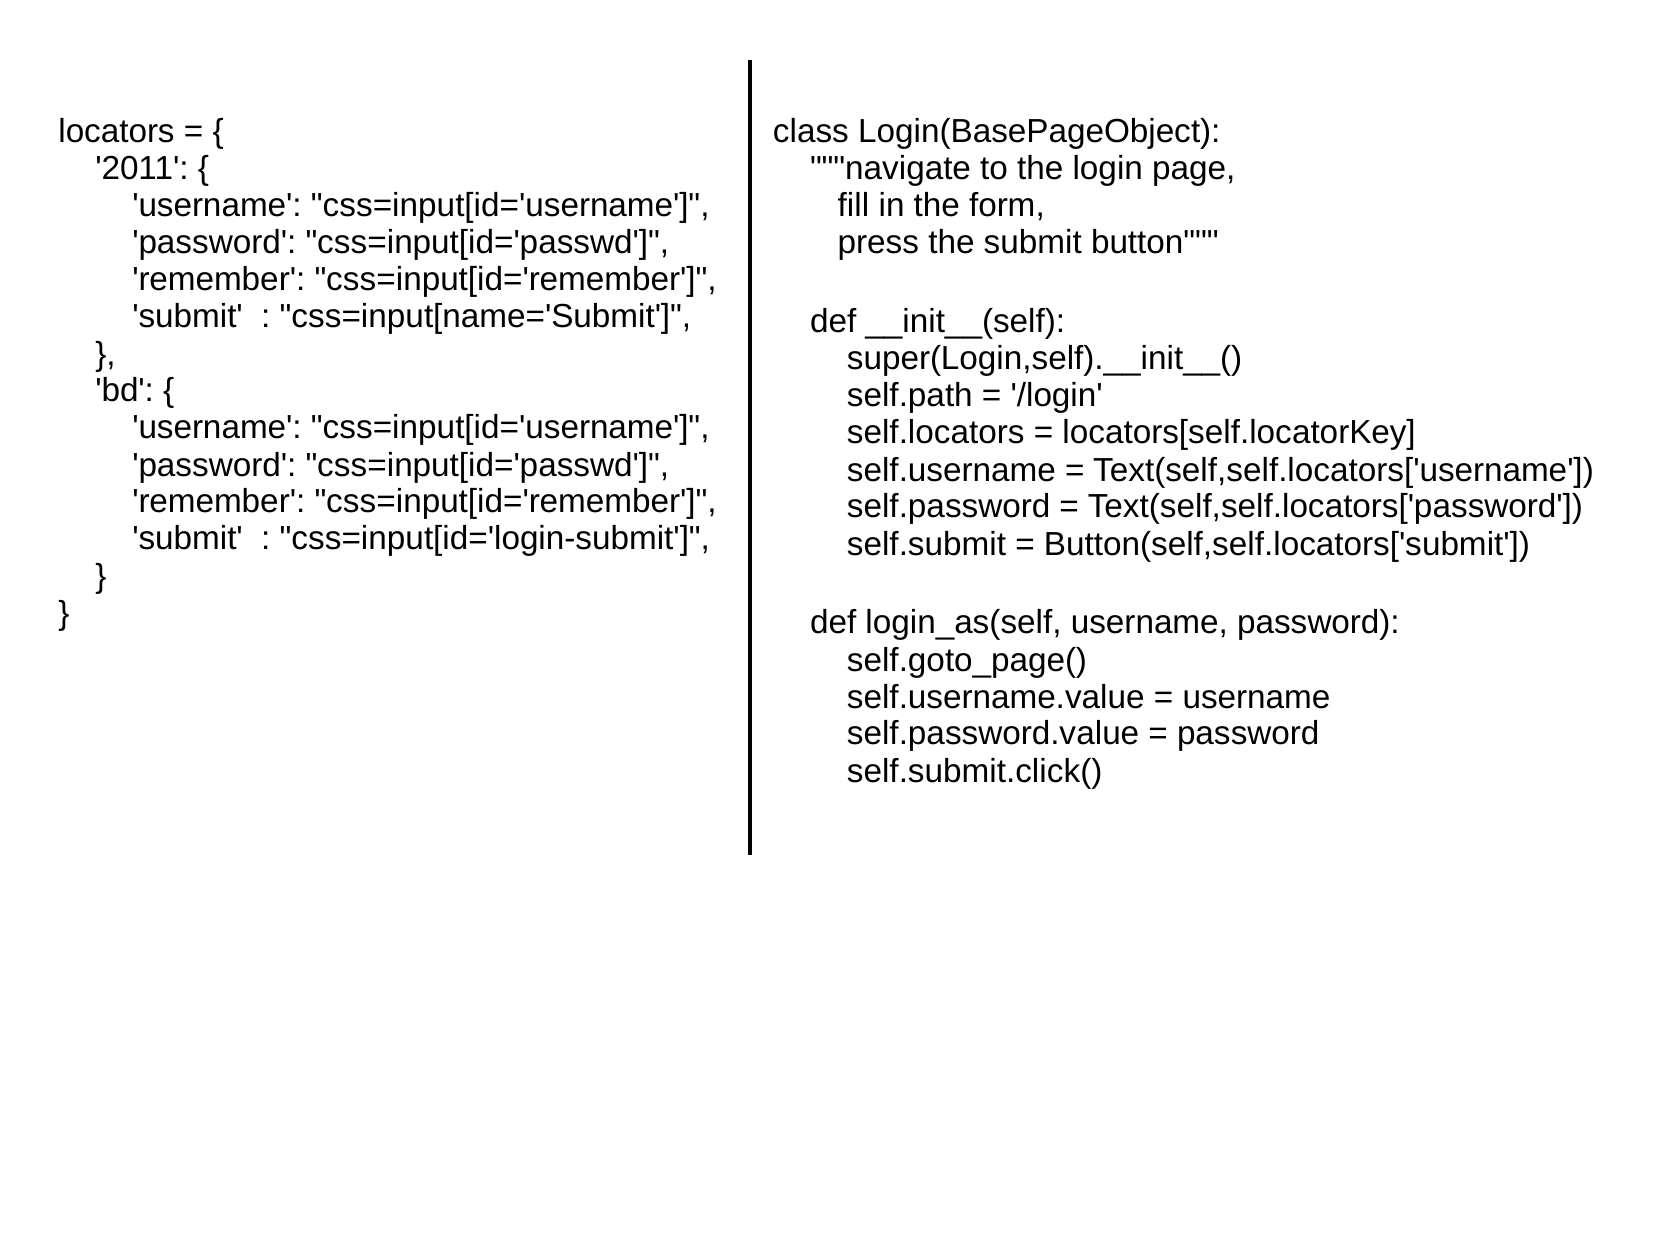

locators = {
 '2011': {
 'username': "css=input[id='username']",
 'password': "css=input[id='passwd']",
 'remember': "css=input[id='remember']",
 'submit' : "css=input[name='Submit']",
 },
 'bd': {
 'username': "css=input[id='username']",
 'password': "css=input[id='passwd']",
 'remember': "css=input[id='remember']",
 'submit' : "css=input[id='login-submit']",
 }
}
class Login(BasePageObject):
 """navigate to the login page,
 fill in the form,
 press the submit button"""
 def __init__(self):
 super(Login,self).__init__()
 self.path = '/login'
 self.locators = locators[self.locatorKey]
 self.username = Text(self,self.locators['username'])
 self.password = Text(self,self.locators['password'])
 self.submit = Button(self,self.locators['submit'])
 def login_as(self, username, password):
 self.goto_page()
 self.username.value = username
 self.password.value = password
 self.submit.click()